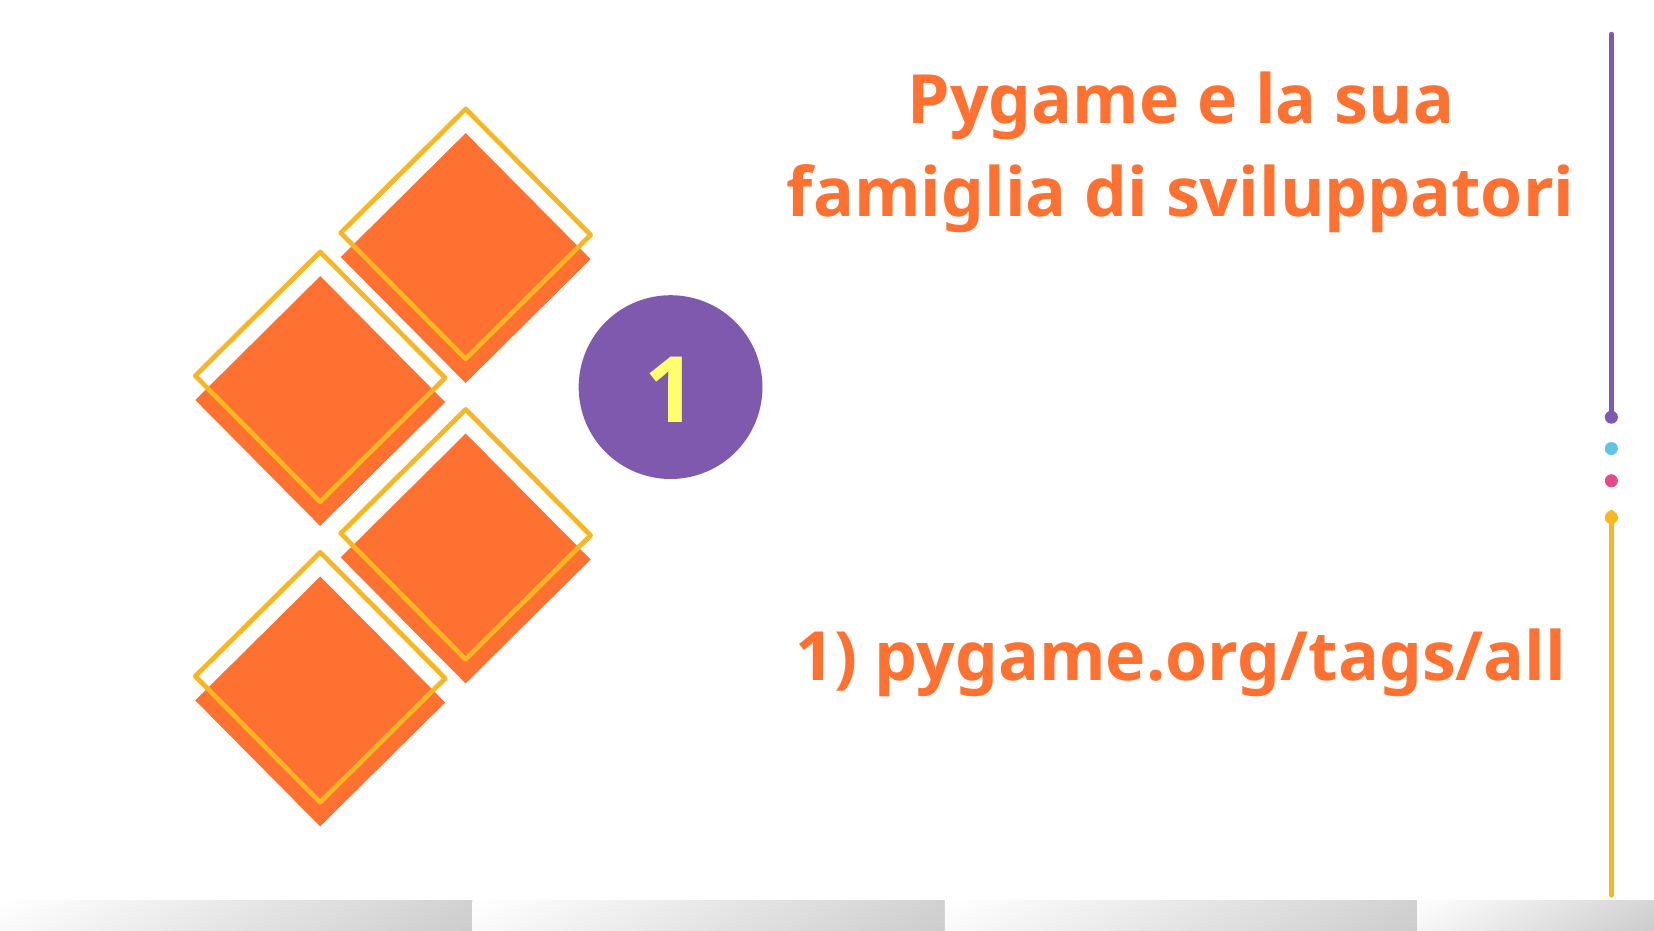

# Pygame e la sua famiglia di sviluppatori 1) pygame.org/tags/all
1